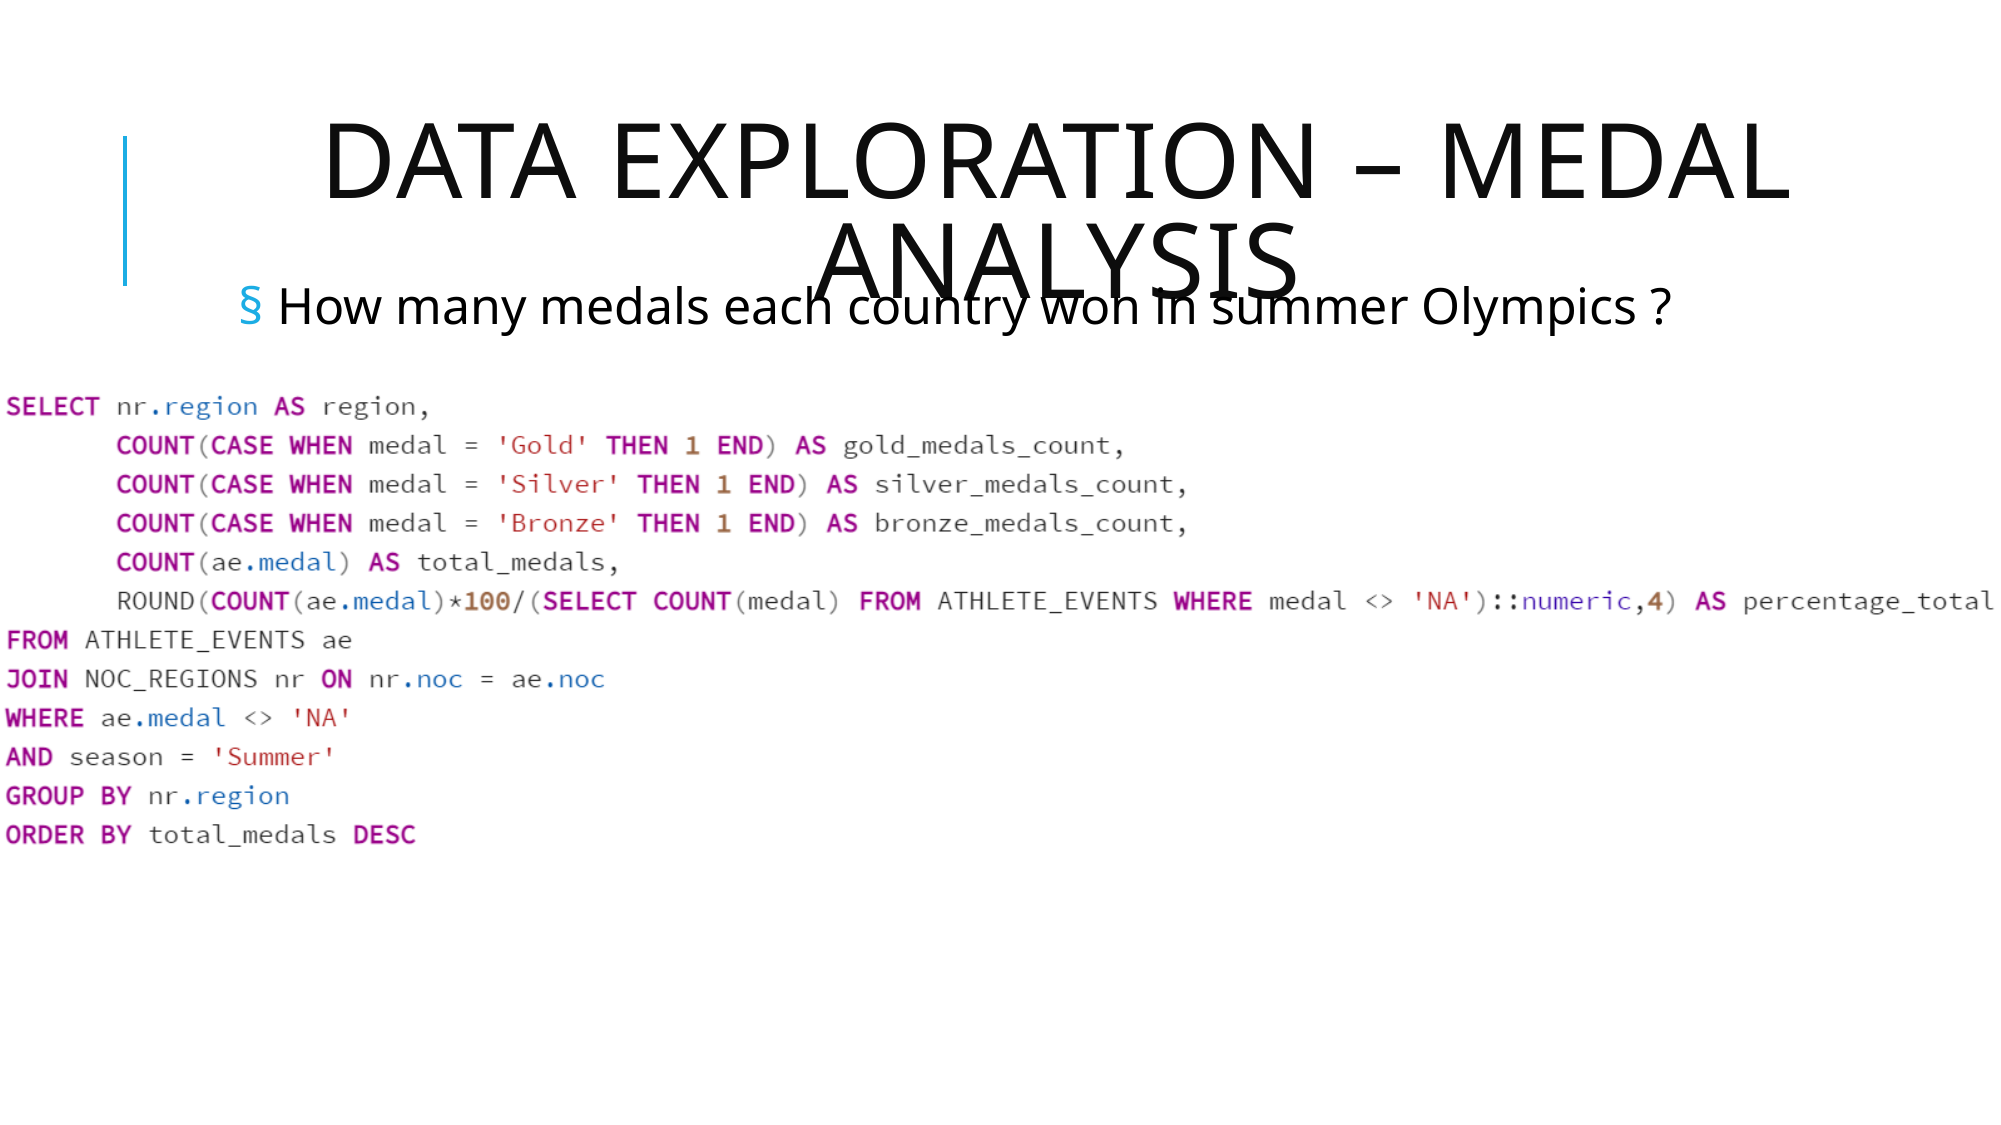

# Data exploration – Medal analysis
 How many medals each country won in summer Olympics ?